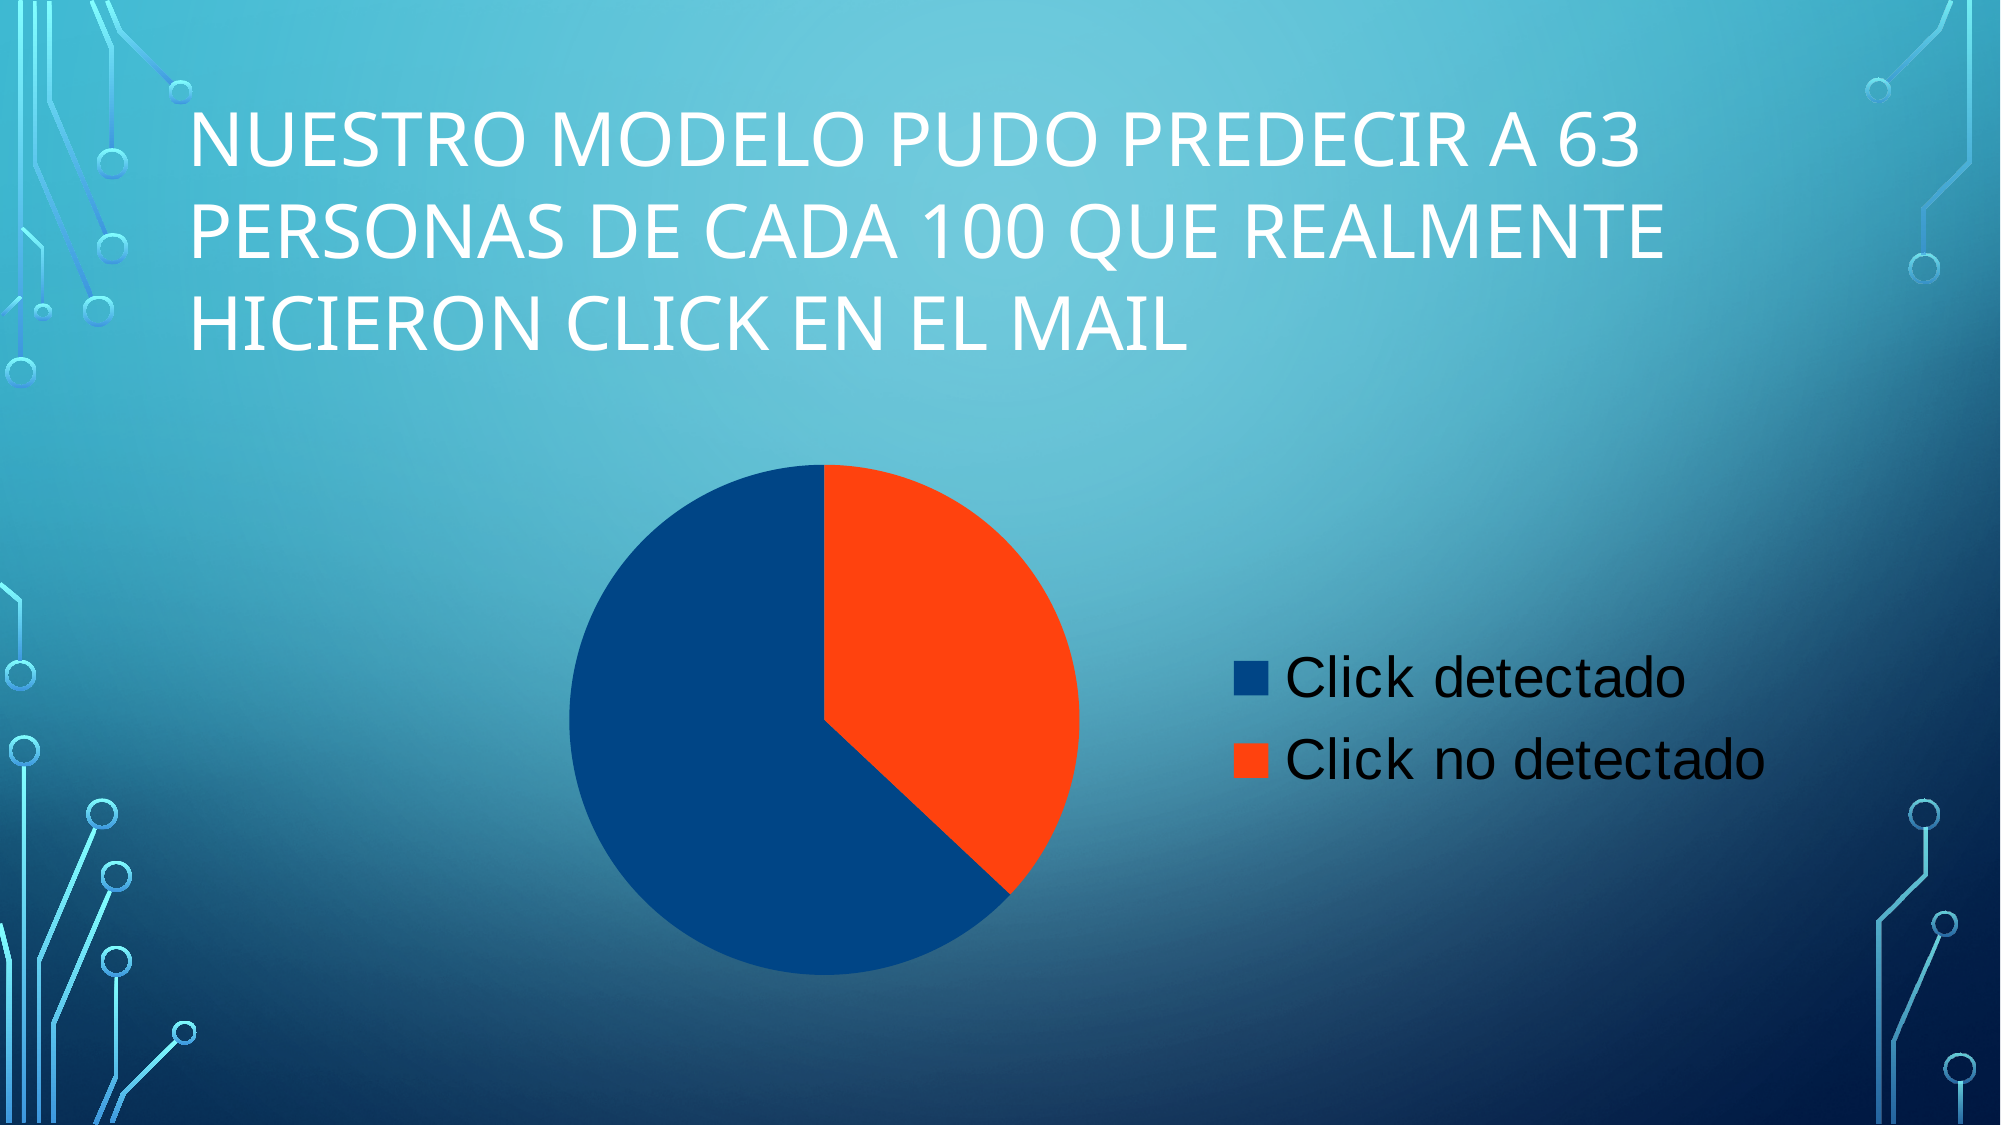

# Nuestro modelo pudo predecir a 63 personas de cada 100 que realmente hicieron click en el mail